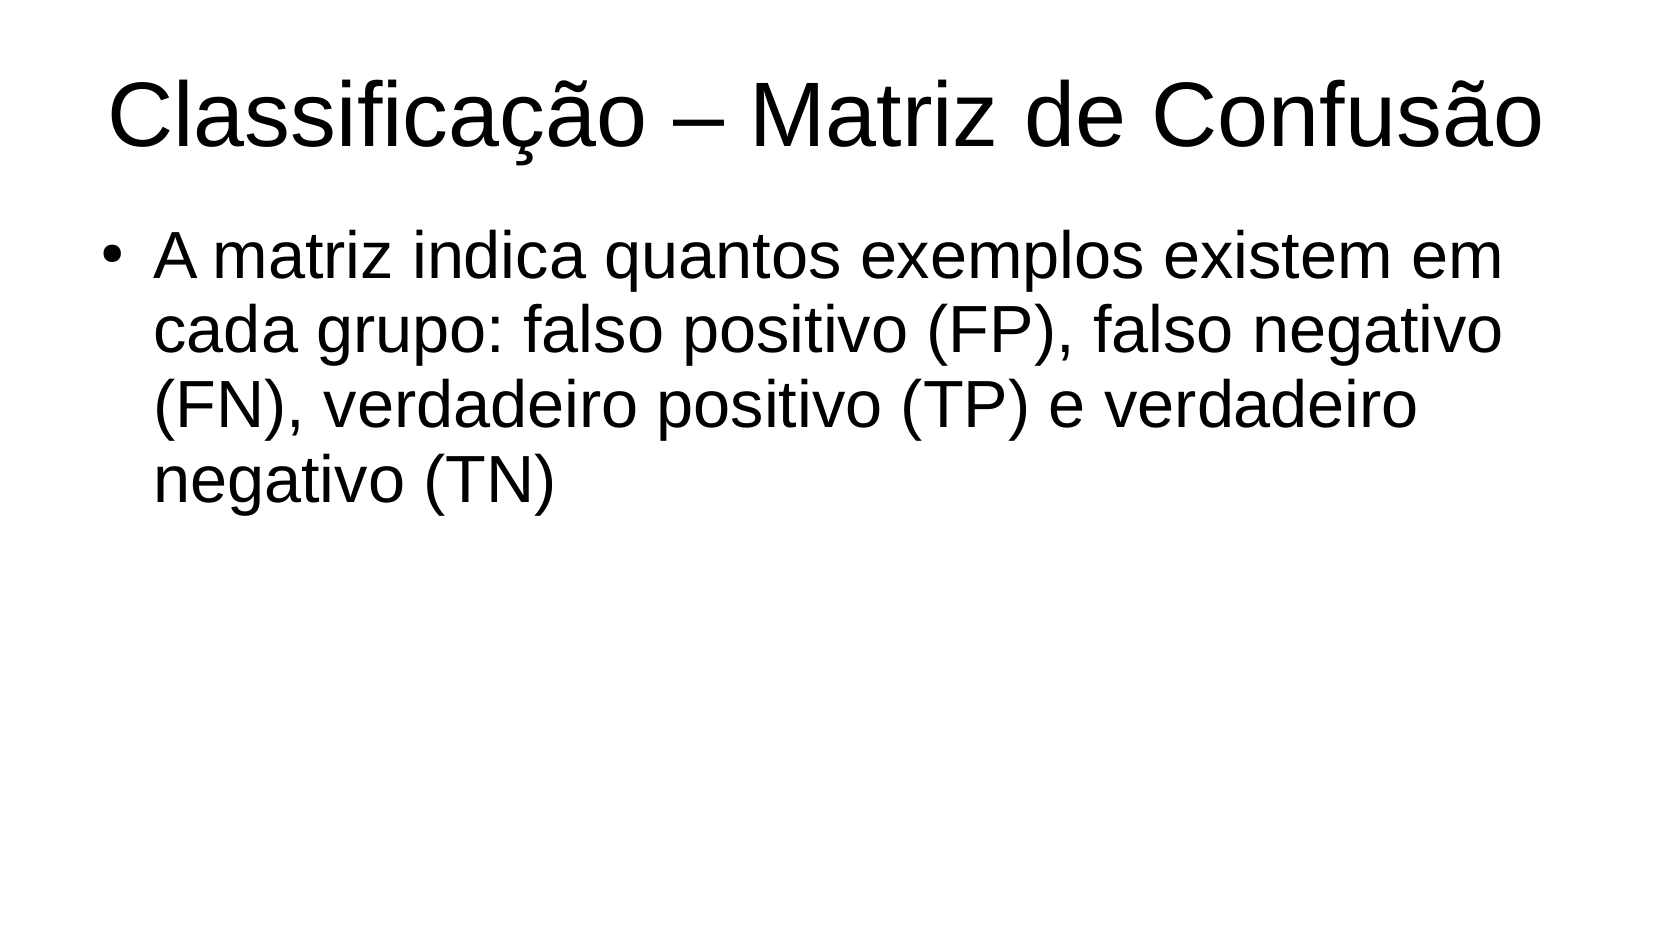

# Classificação – Matriz de Confusão
A matriz indica quantos exemplos existem em cada grupo: falso positivo (FP), falso negativo (FN), verdadeiro positivo (TP) e verdadeiro negativo (TN)